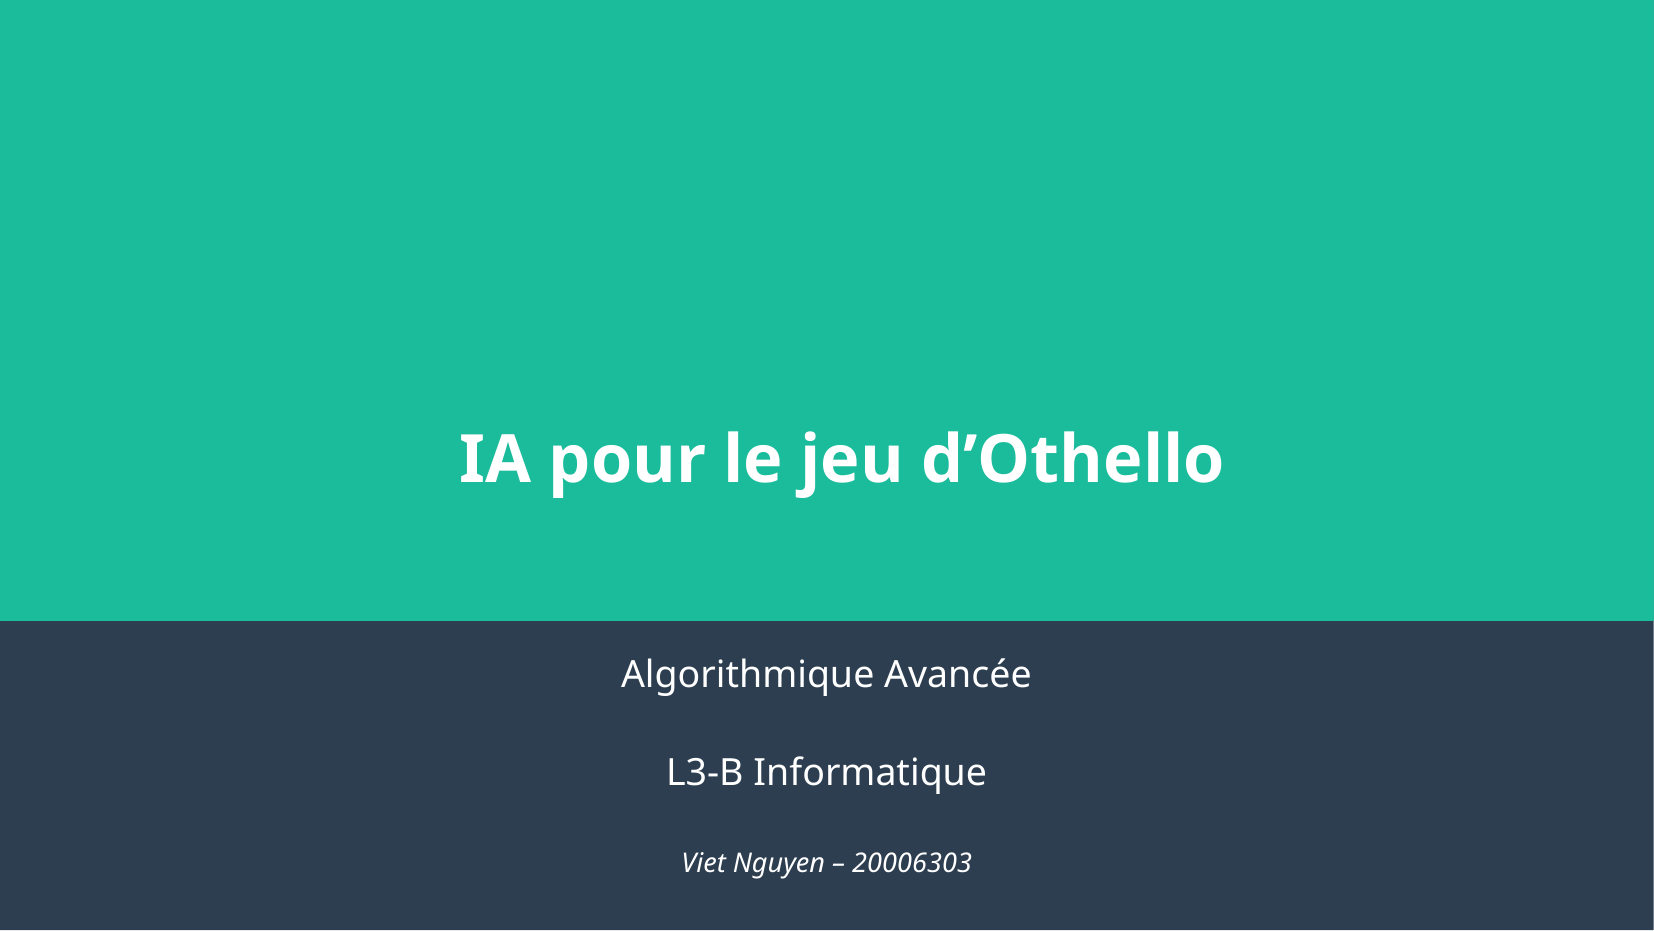

# IA pour le jeu d’Othello
Algorithmique Avancée
L3-B Informatique
Viet Nguyen – 20006303